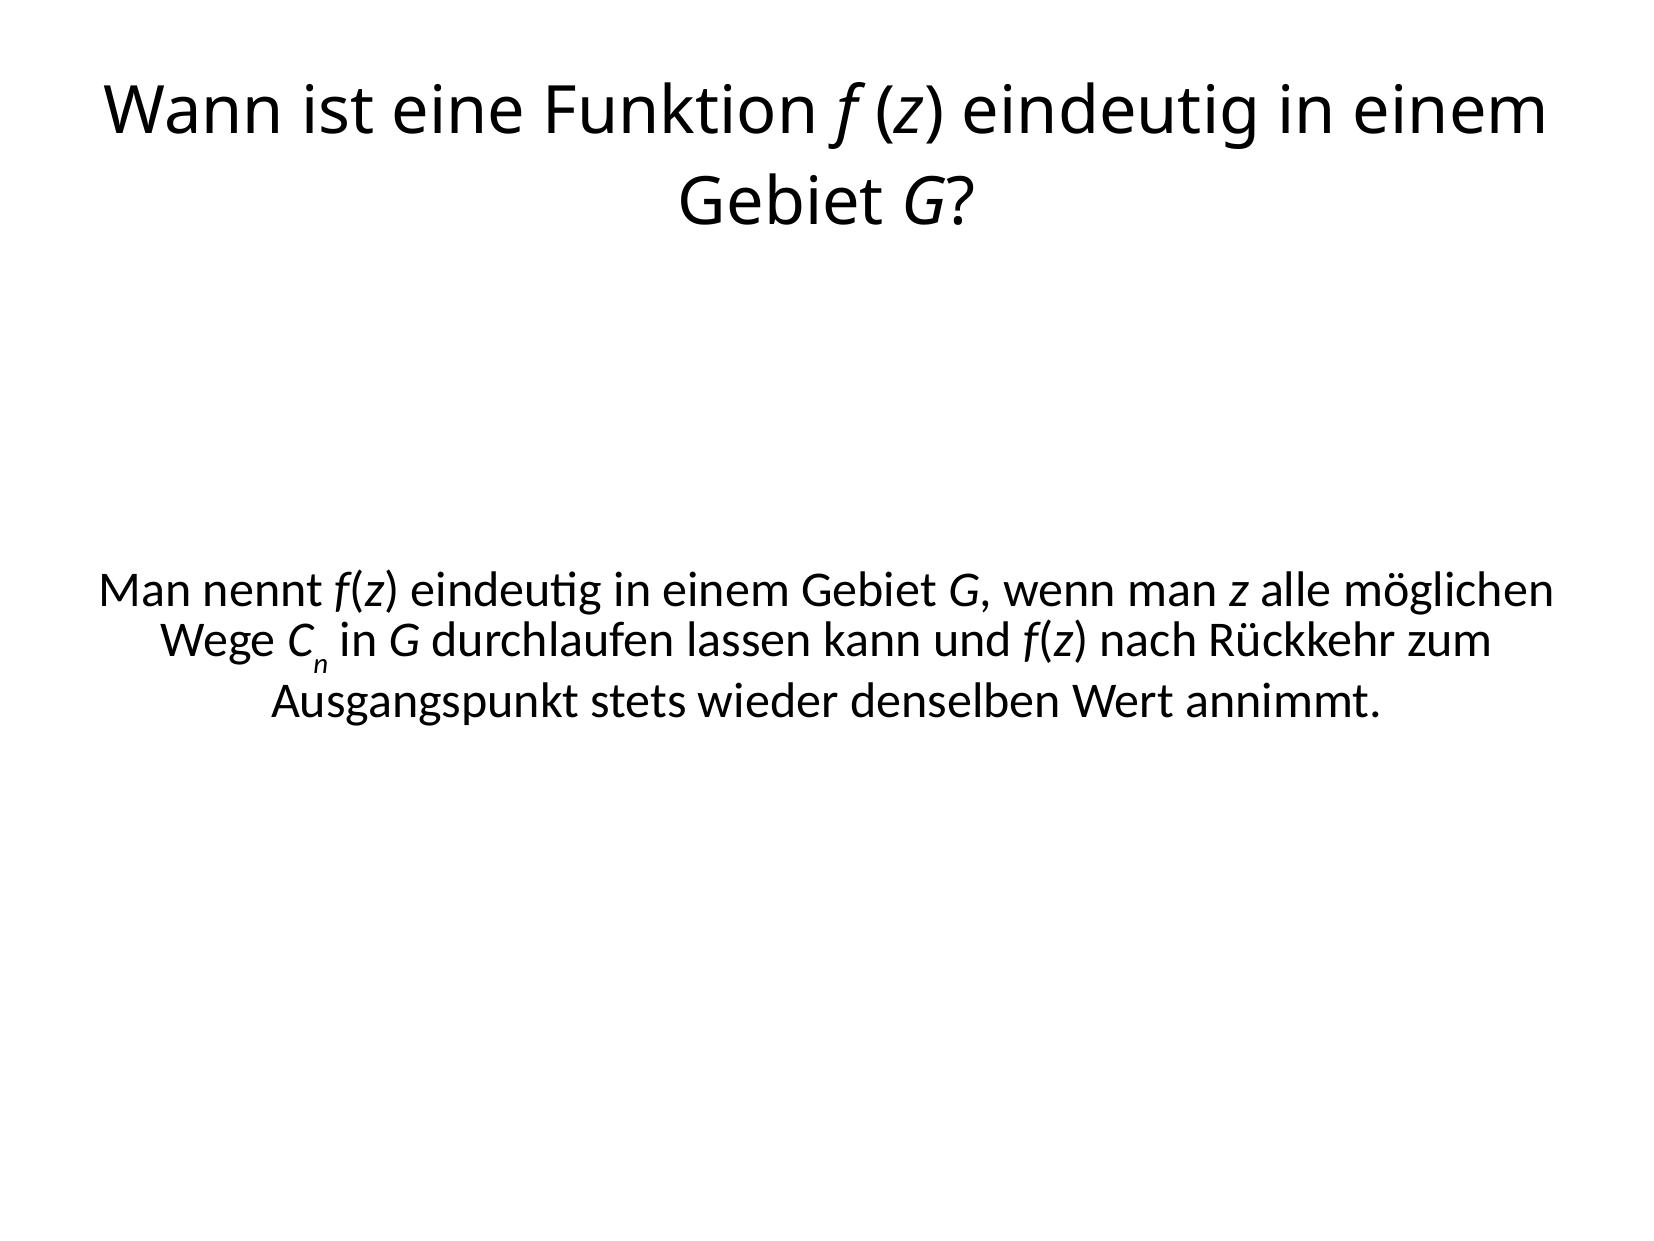

# Wann ist eine Funktion f (z) eindeutig in einem Gebiet G?
Man nennt f(z) eindeutig in einem Gebiet G, wenn man z alle möglichen Wege Cn in G durchlaufen lassen kann und f(z) nach Rückkehr zum Ausgangspunkt stets wieder denselben Wert annimmt.